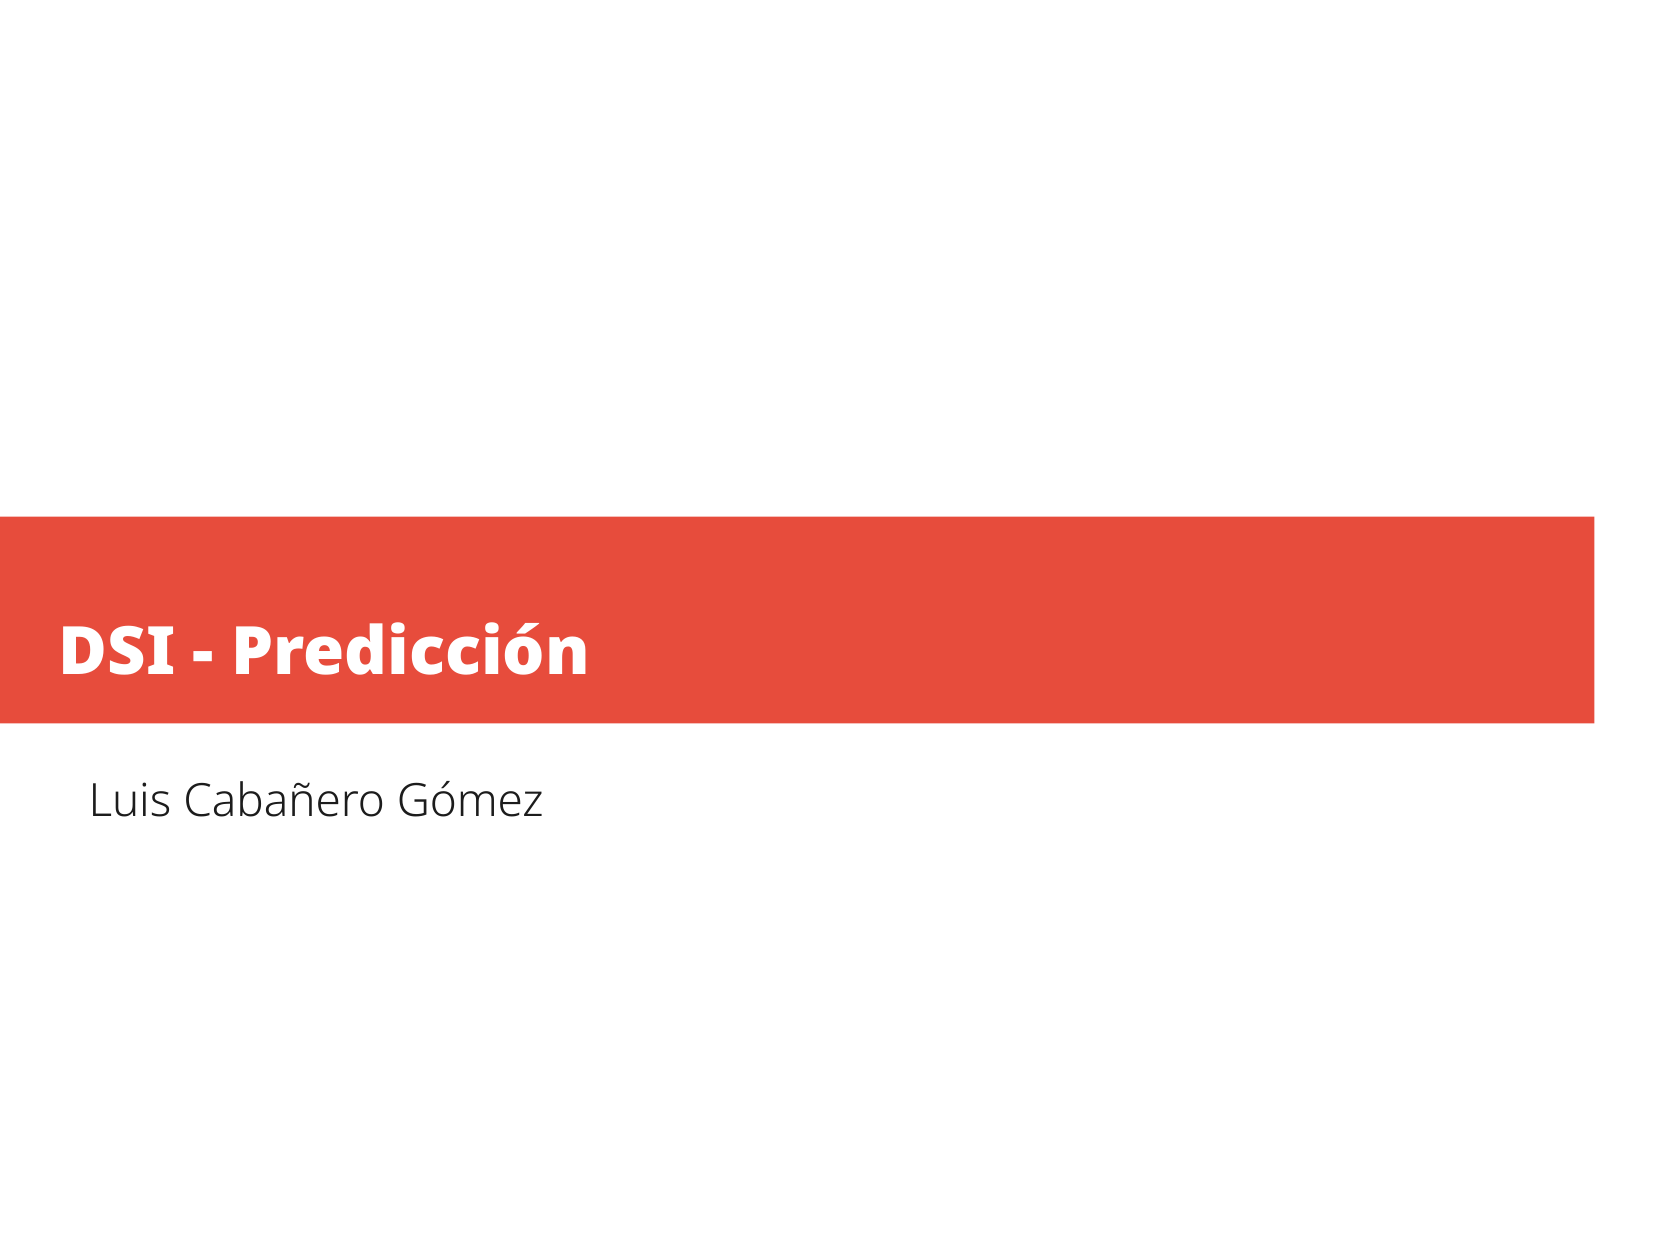

# DSI - Predicción
Luis Cabañero Gómez